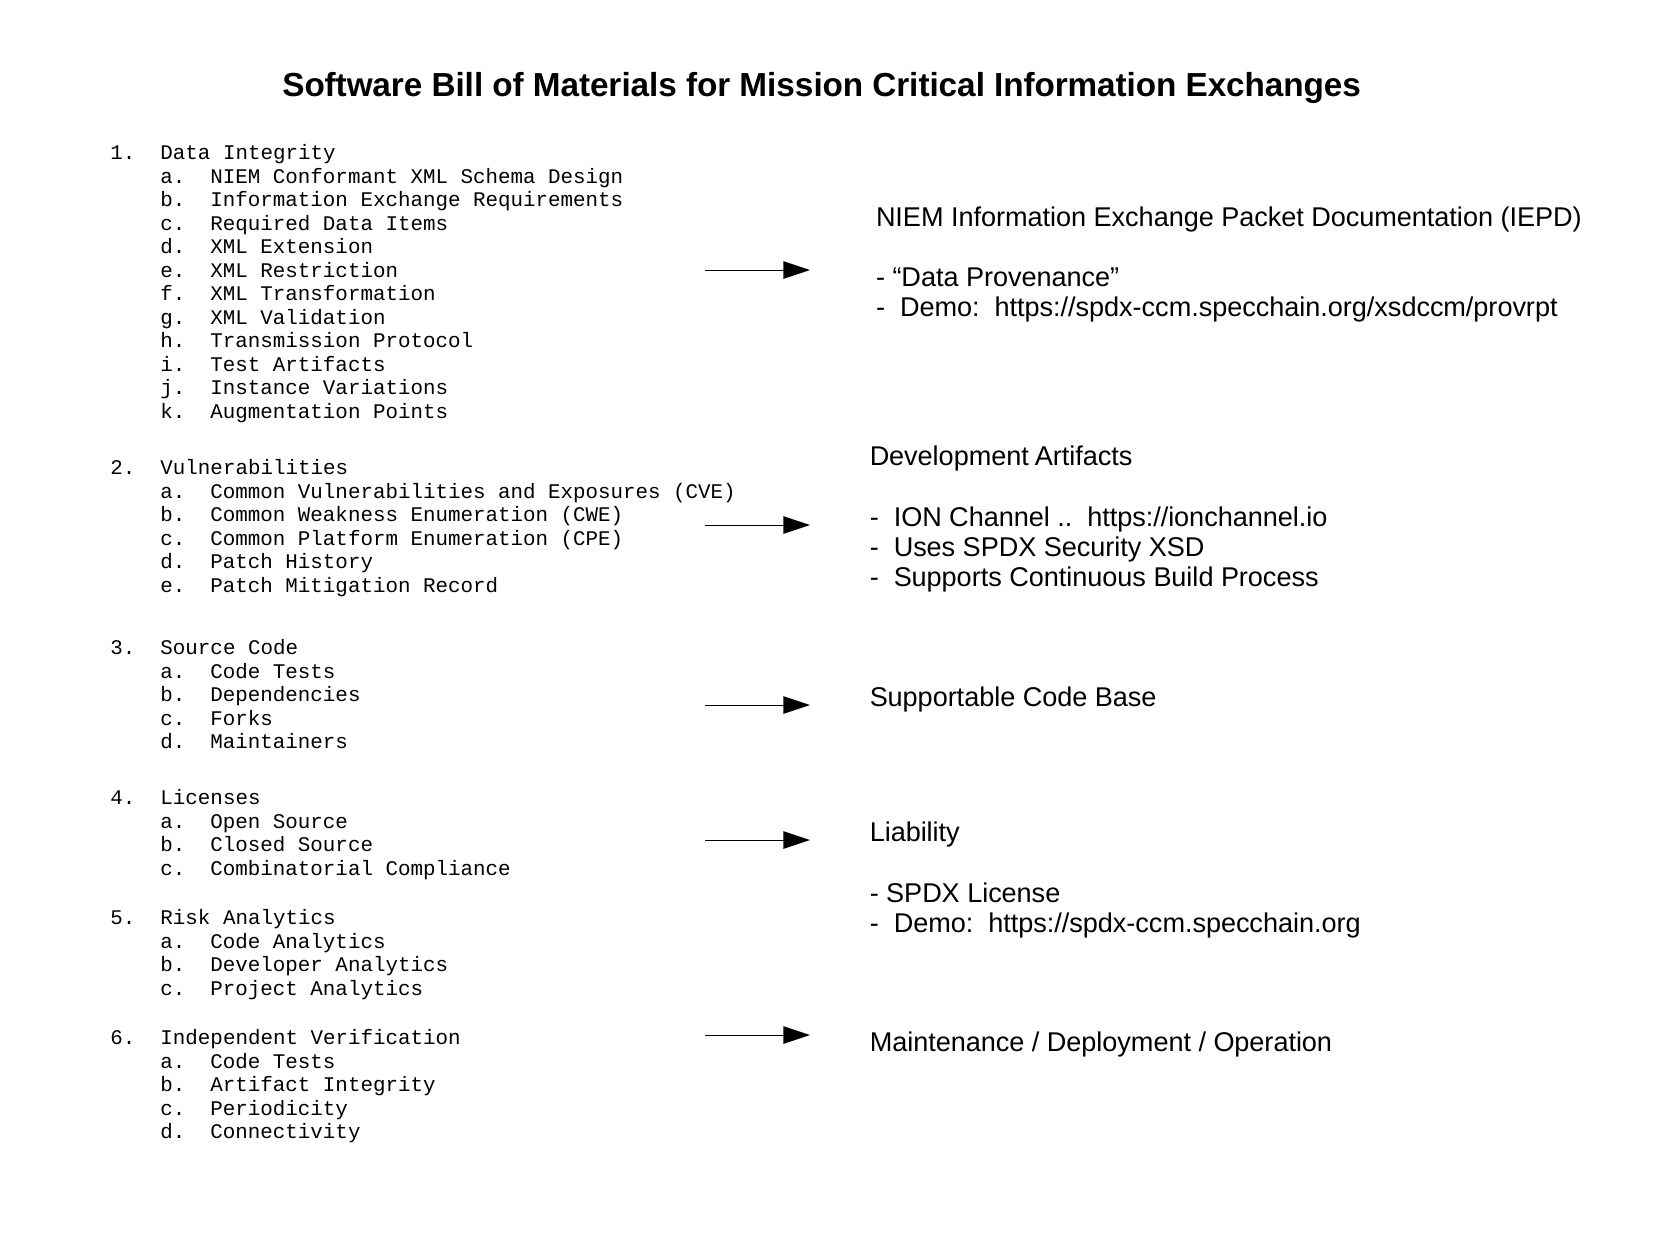

# Software Bill of Materials for Mission Critical Information Exchanges
1. Data Integrity
 a. NIEM Conformant XML Schema Design
 b. Information Exchange Requirements
 c. Required Data Items
 d. XML Extension
 e. XML Restriction
 f. XML Transformation
 g. XML Validation
 h. Transmission Protocol
 i. Test Artifacts
 j. Instance Variations
 k. Augmentation Points
NIEM Information Exchange Packet Documentation (IEPD)
- “Data Provenance”
- Demo: https://spdx-ccm.specchain.org/xsdccm/provrpt
Development Artifacts
- ION Channel .. https://ionchannel.io
- Uses SPDX Security XSD
- Supports Continuous Build Process
2. Vulnerabilities
 a. Common Vulnerabilities and Exposures (CVE)
 b. Common Weakness Enumeration (CWE)
 c. Common Platform Enumeration (CPE)
 d. Patch History
 e. Patch Mitigation Record
3. Source Code
 a. Code Tests
 b. Dependencies
 c. Forks
 d. Maintainers
Supportable Code Base
4. Licenses
 a. Open Source
 b. Closed Source
 c. Combinatorial Compliance
Liability
- SPDX License
- Demo: https://spdx-ccm.specchain.org
5. Risk Analytics
 a. Code Analytics
 b. Developer Analytics
 c. Project Analytics
6. Independent Verification
 a. Code Tests
 b. Artifact Integrity
 c. Periodicity
 d. Connectivity
Maintenance / Deployment / Operation